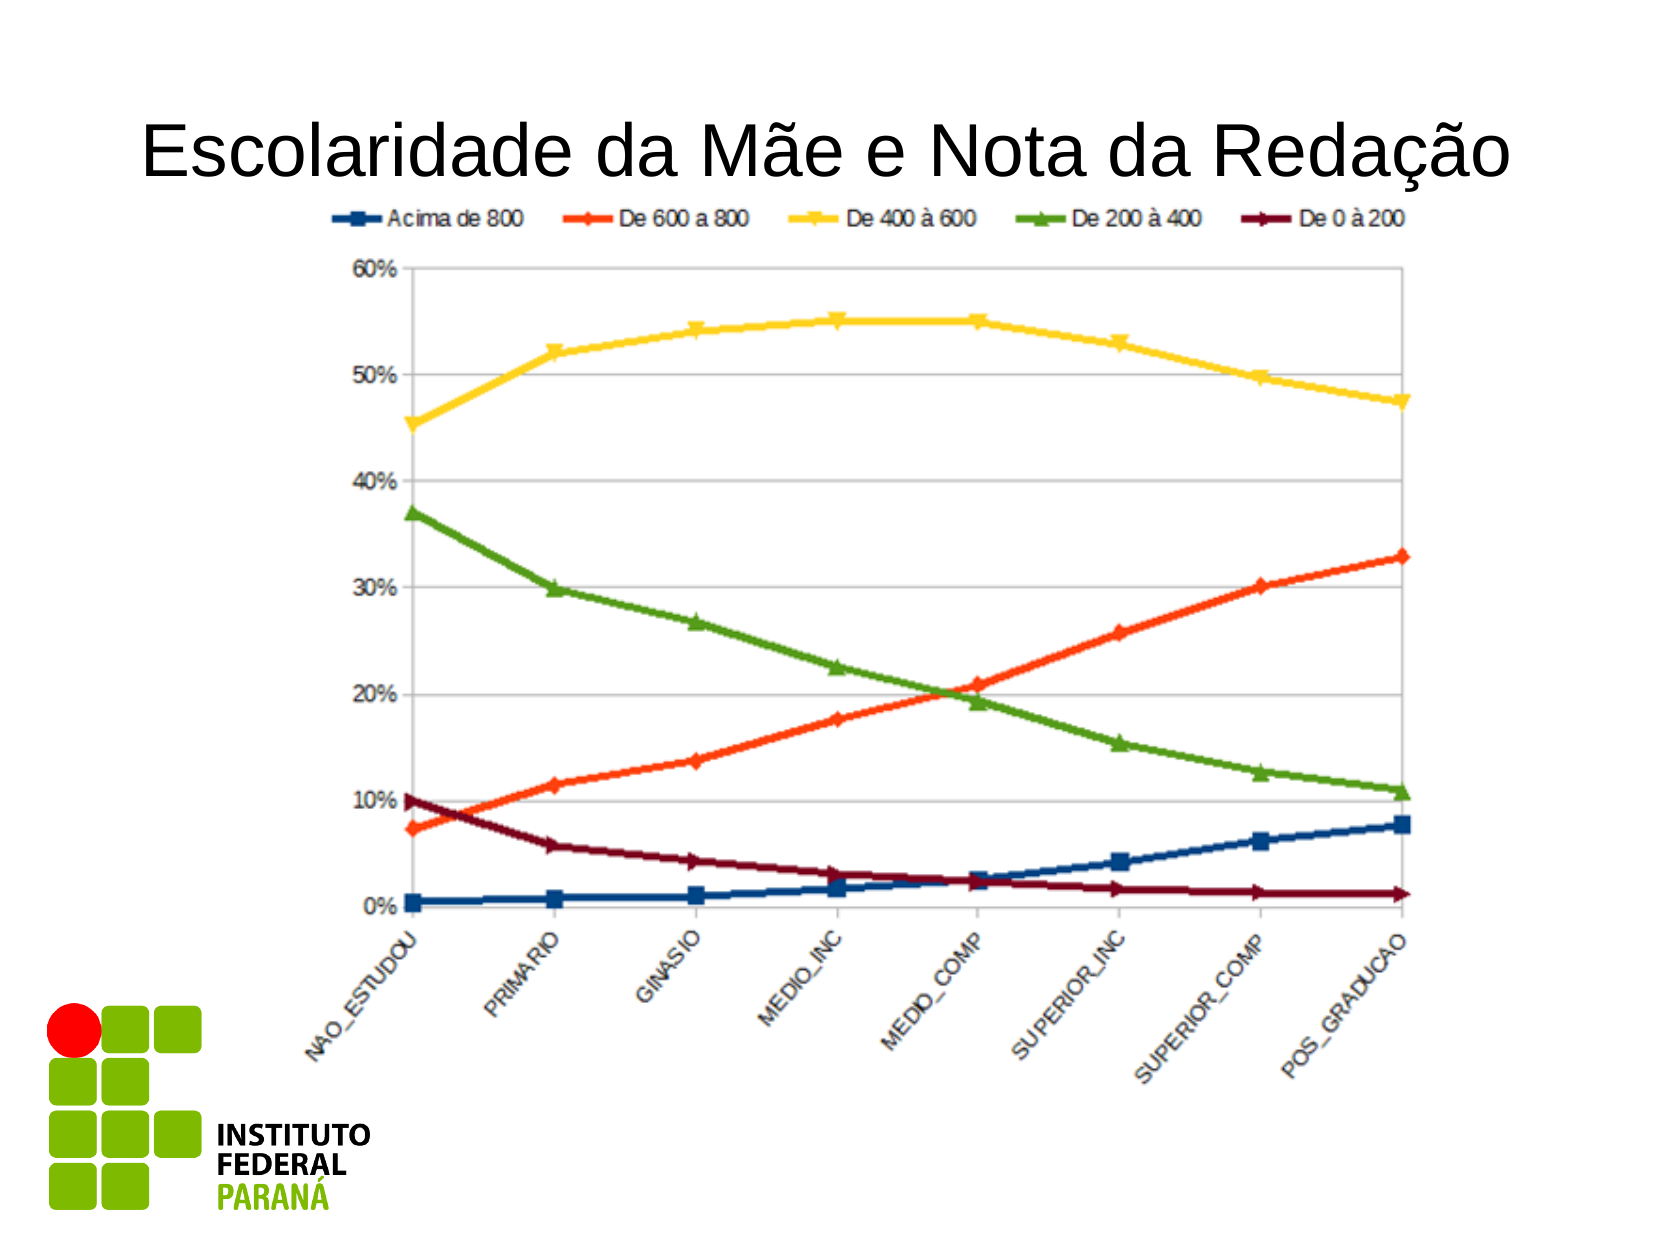

# Escolaridade da Mãe e Nota da Redação